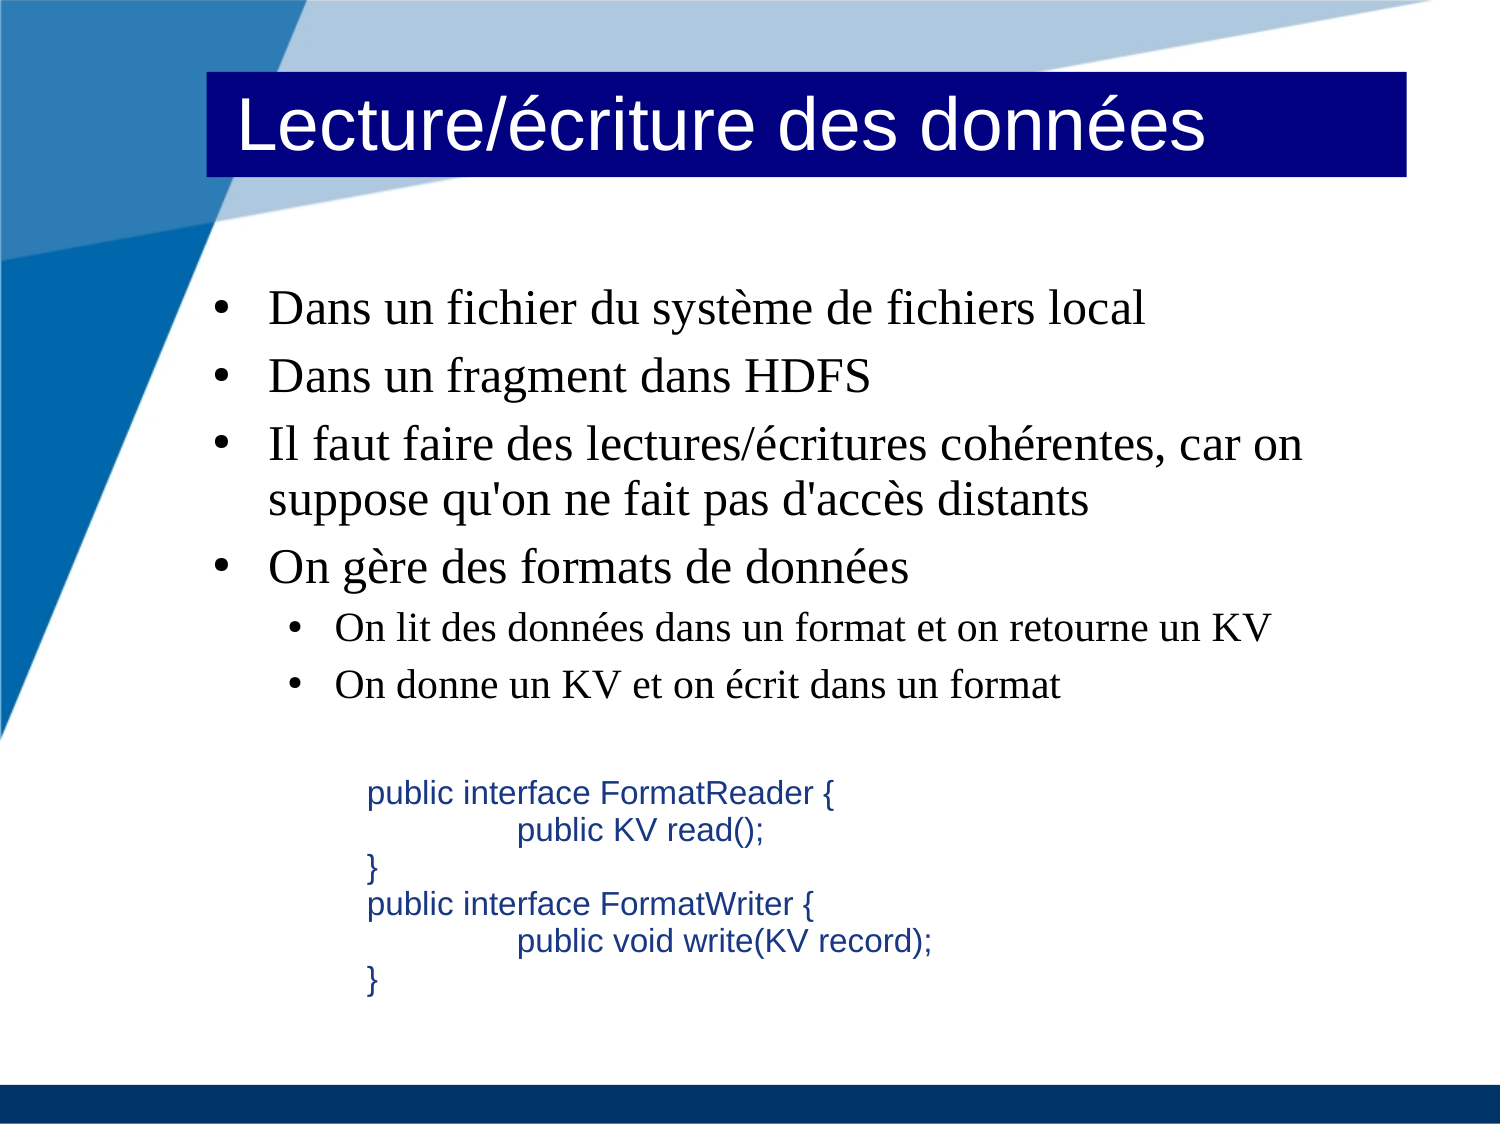

# Lecture/écriture des données
Dans un fichier du système de fichiers local
Dans un fragment dans HDFS
Il faut faire des lectures/écritures cohérentes, car on suppose qu'on ne fait pas d'accès distants
On gère des formats de données
On lit des données dans un format et on retourne un KV
On donne un KV et on écrit dans un format
public interface FormatReader {
	public KV read();
}
public interface FormatWriter {
	public void write(KV record);
}